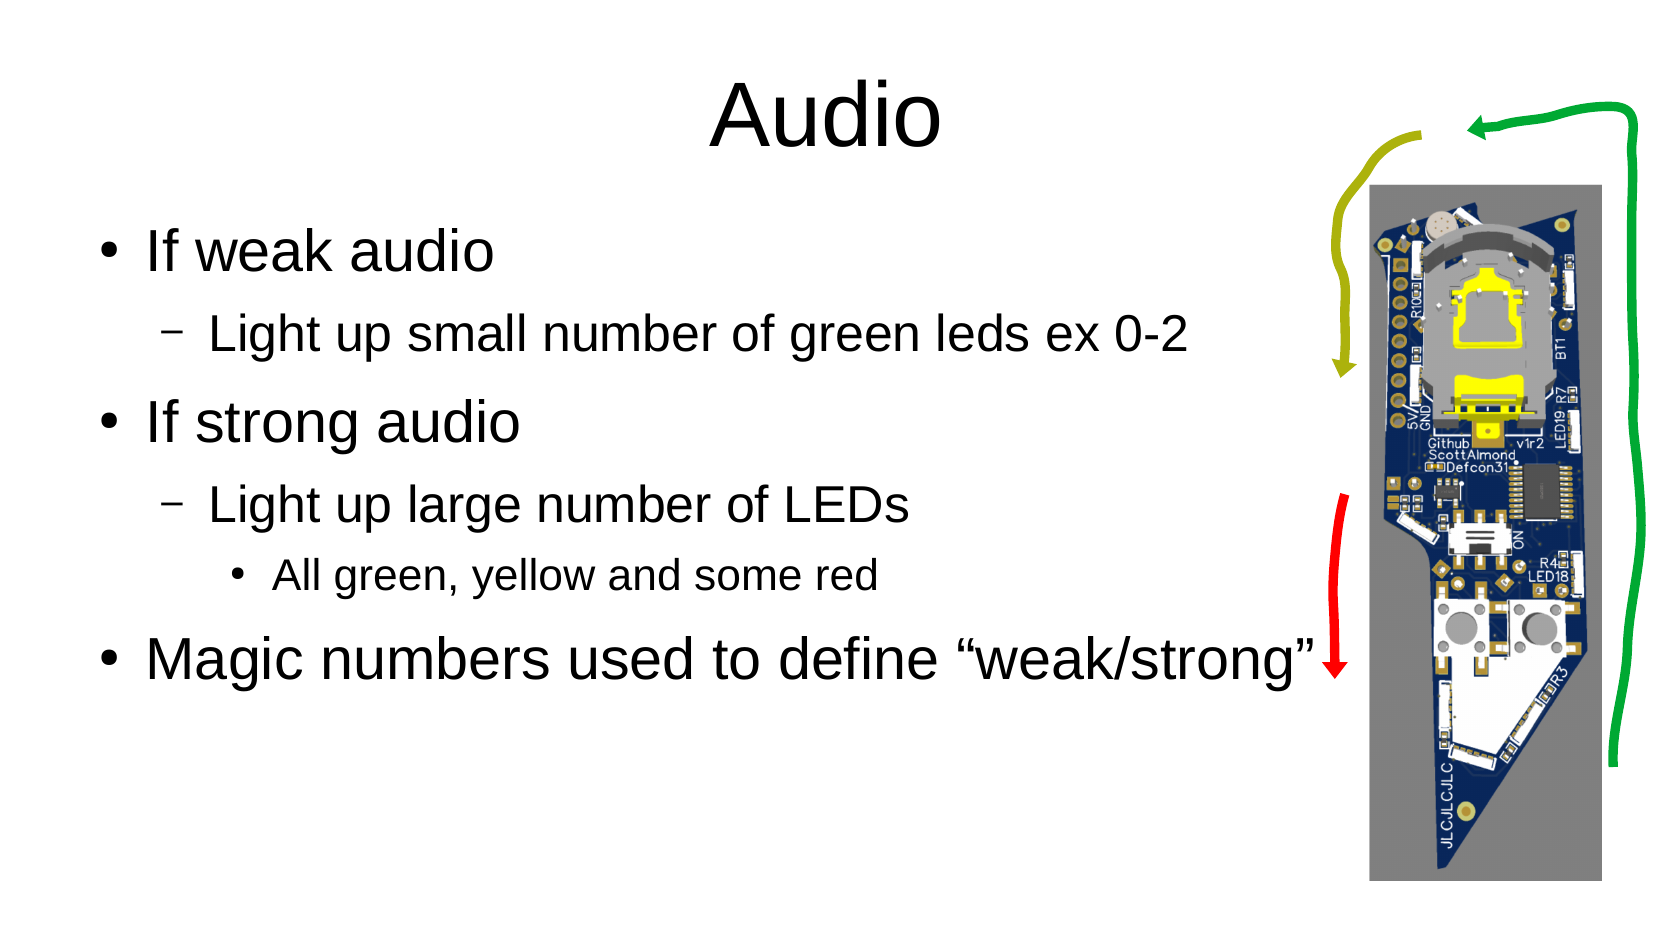

# Audio
If weak audio
Light up small number of green leds ex 0-2
If strong audio
Light up large number of LEDs
All green, yellow and some red
Magic numbers used to define “weak/strong”